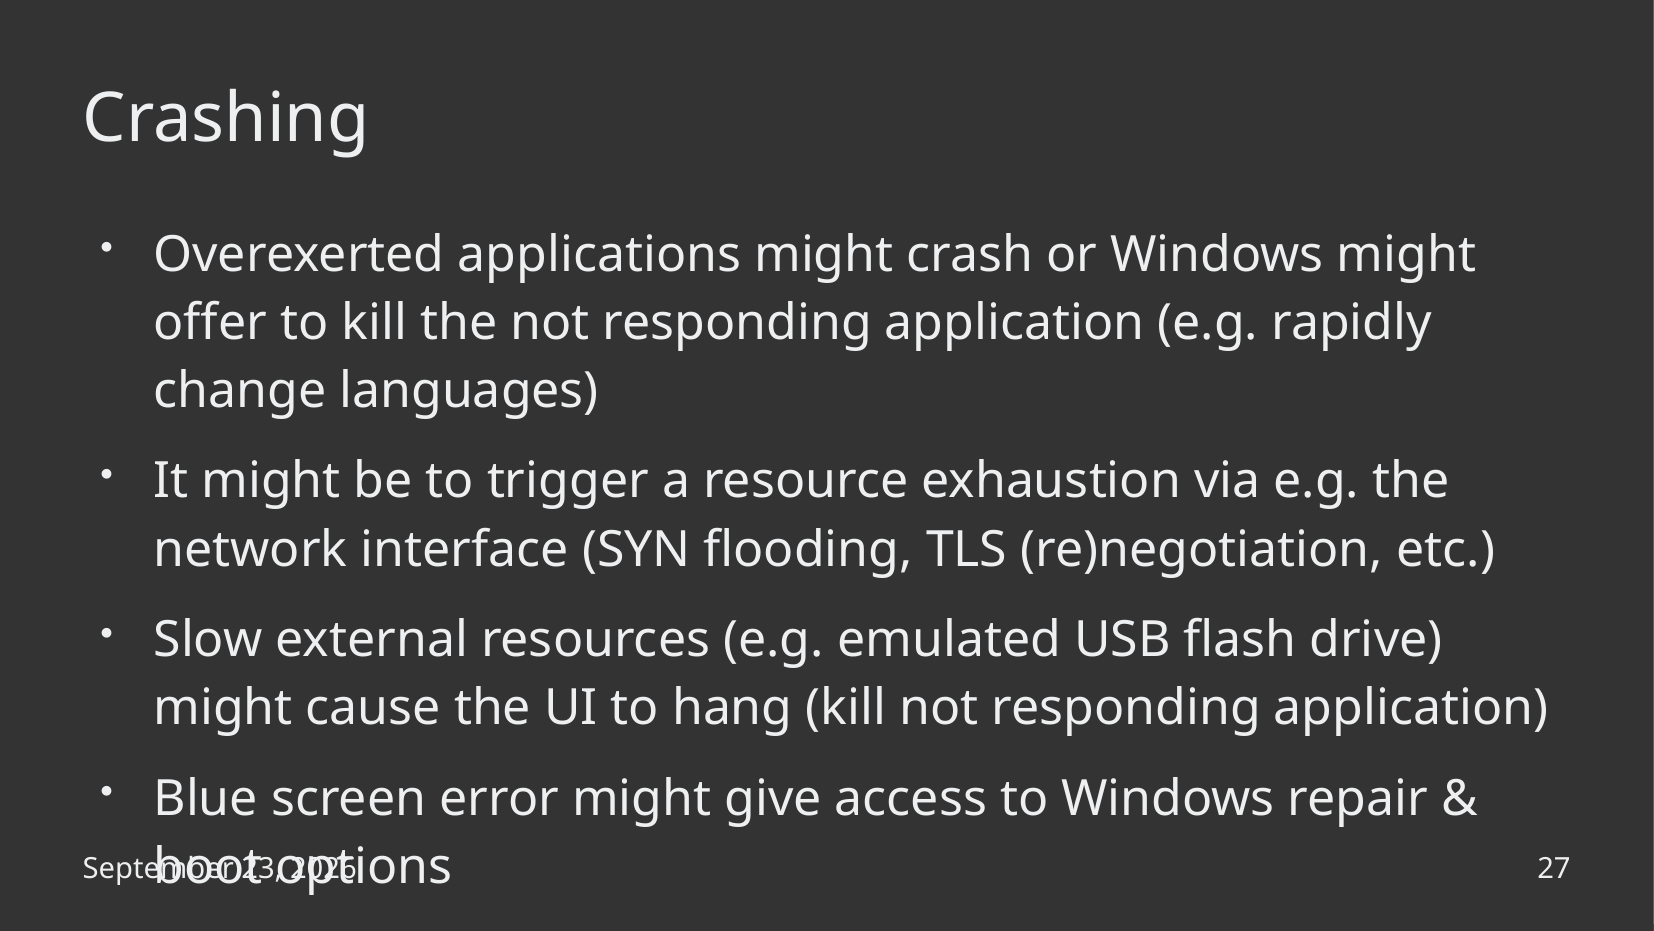

# Crashing
Overexerted applications might crash or Windows might offer to kill the not responding application (e.g. rapidly change languages)
It might be to trigger a resource exhaustion via e.g. the network interface (SYN flooding, TLS (re)negotiation, etc.)
Slow external resources (e.g. emulated USB flash drive) might cause the UI to hang (kill not responding application)
Blue screen error might give access to Windows repair & boot options
27